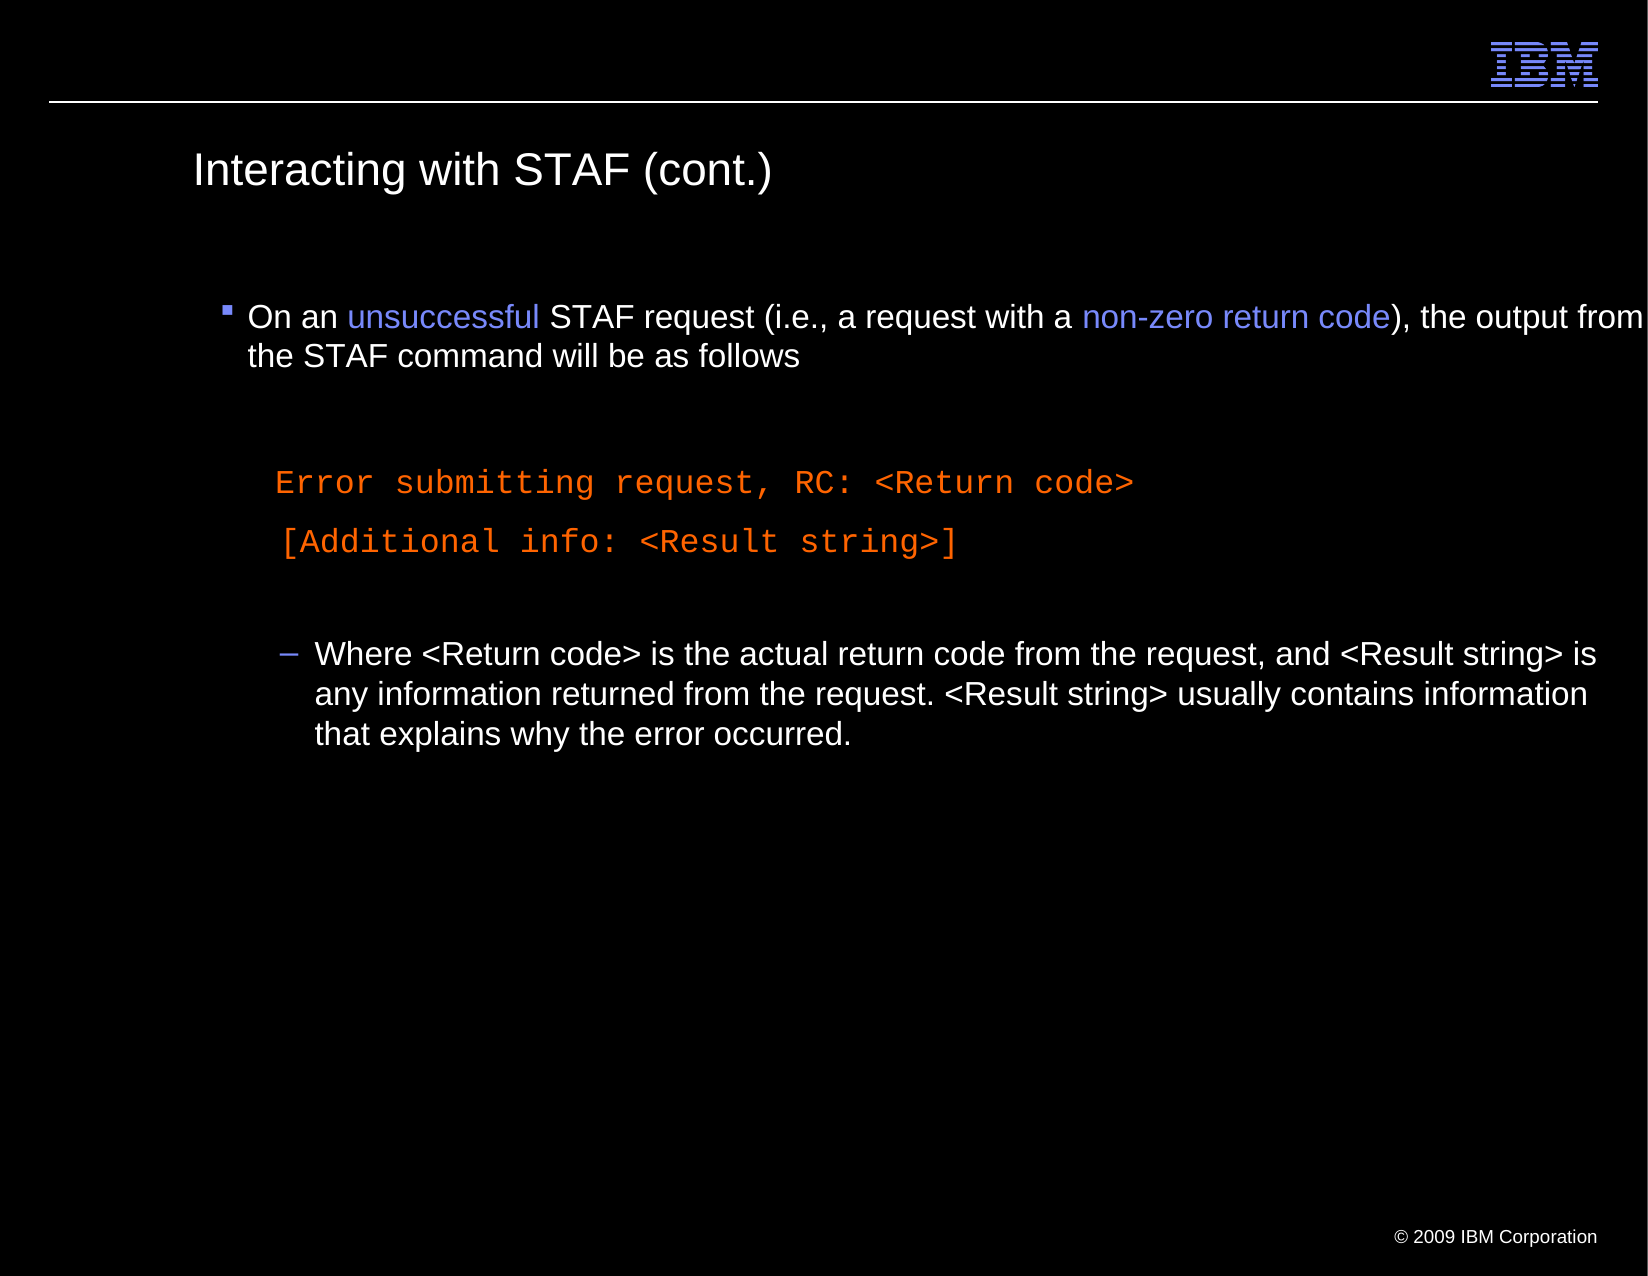

# Interacting with STAF (cont.)
On an unsuccessful STAF request (i.e., a request with a non-zero return code), the output from the STAF command will be as follows
 Error submitting request, RC: <Return code>
 [Additional info: <Result string>]
Where <Return code> is the actual return code from the request, and <Result string> is any information returned from the request. <Result string> usually contains information that explains why the error occurred.